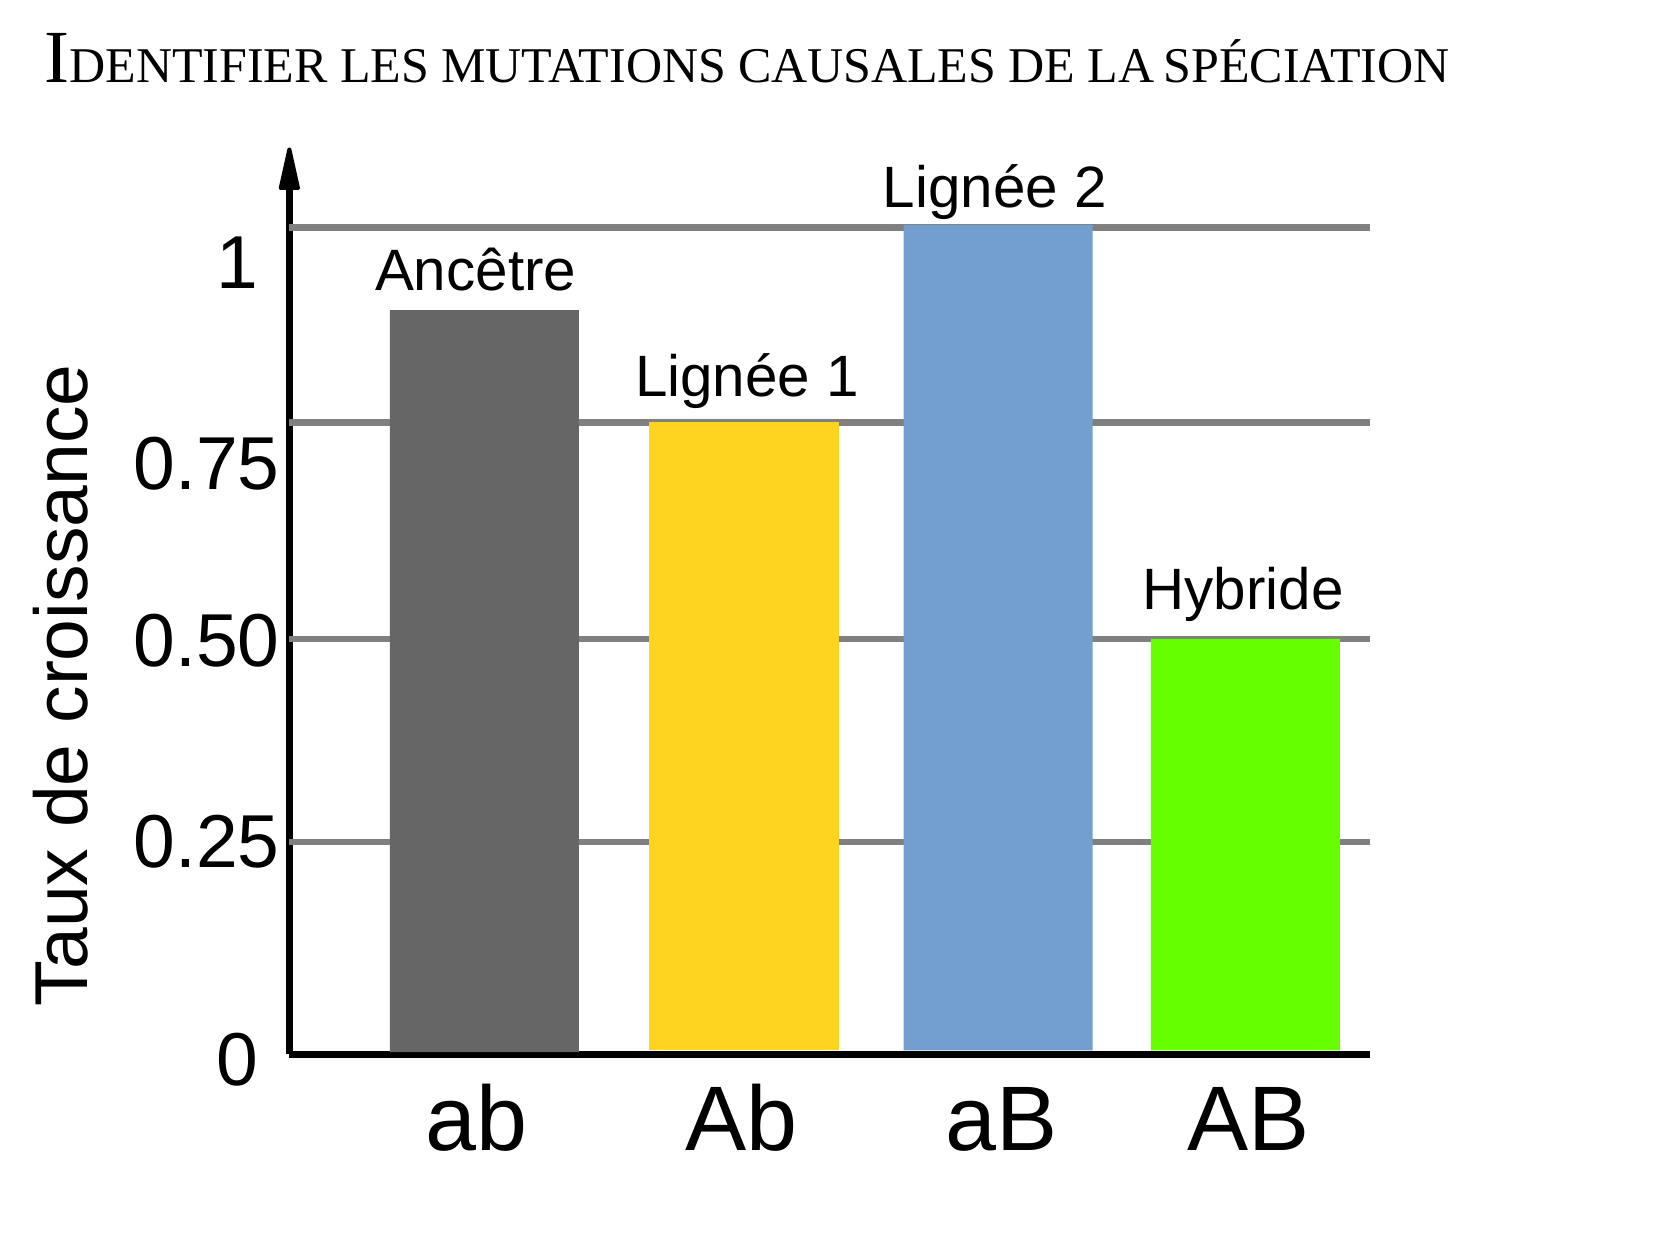

IDENTIFIER LES MUTATIONS CAUSALES DE LA SPÉCIATION
Lignée 2
1
Ancêtre
Lignée 1
0.75
Hybride
0.50
Taux de croissance
0.25
0
ab
Ab
aB
AB